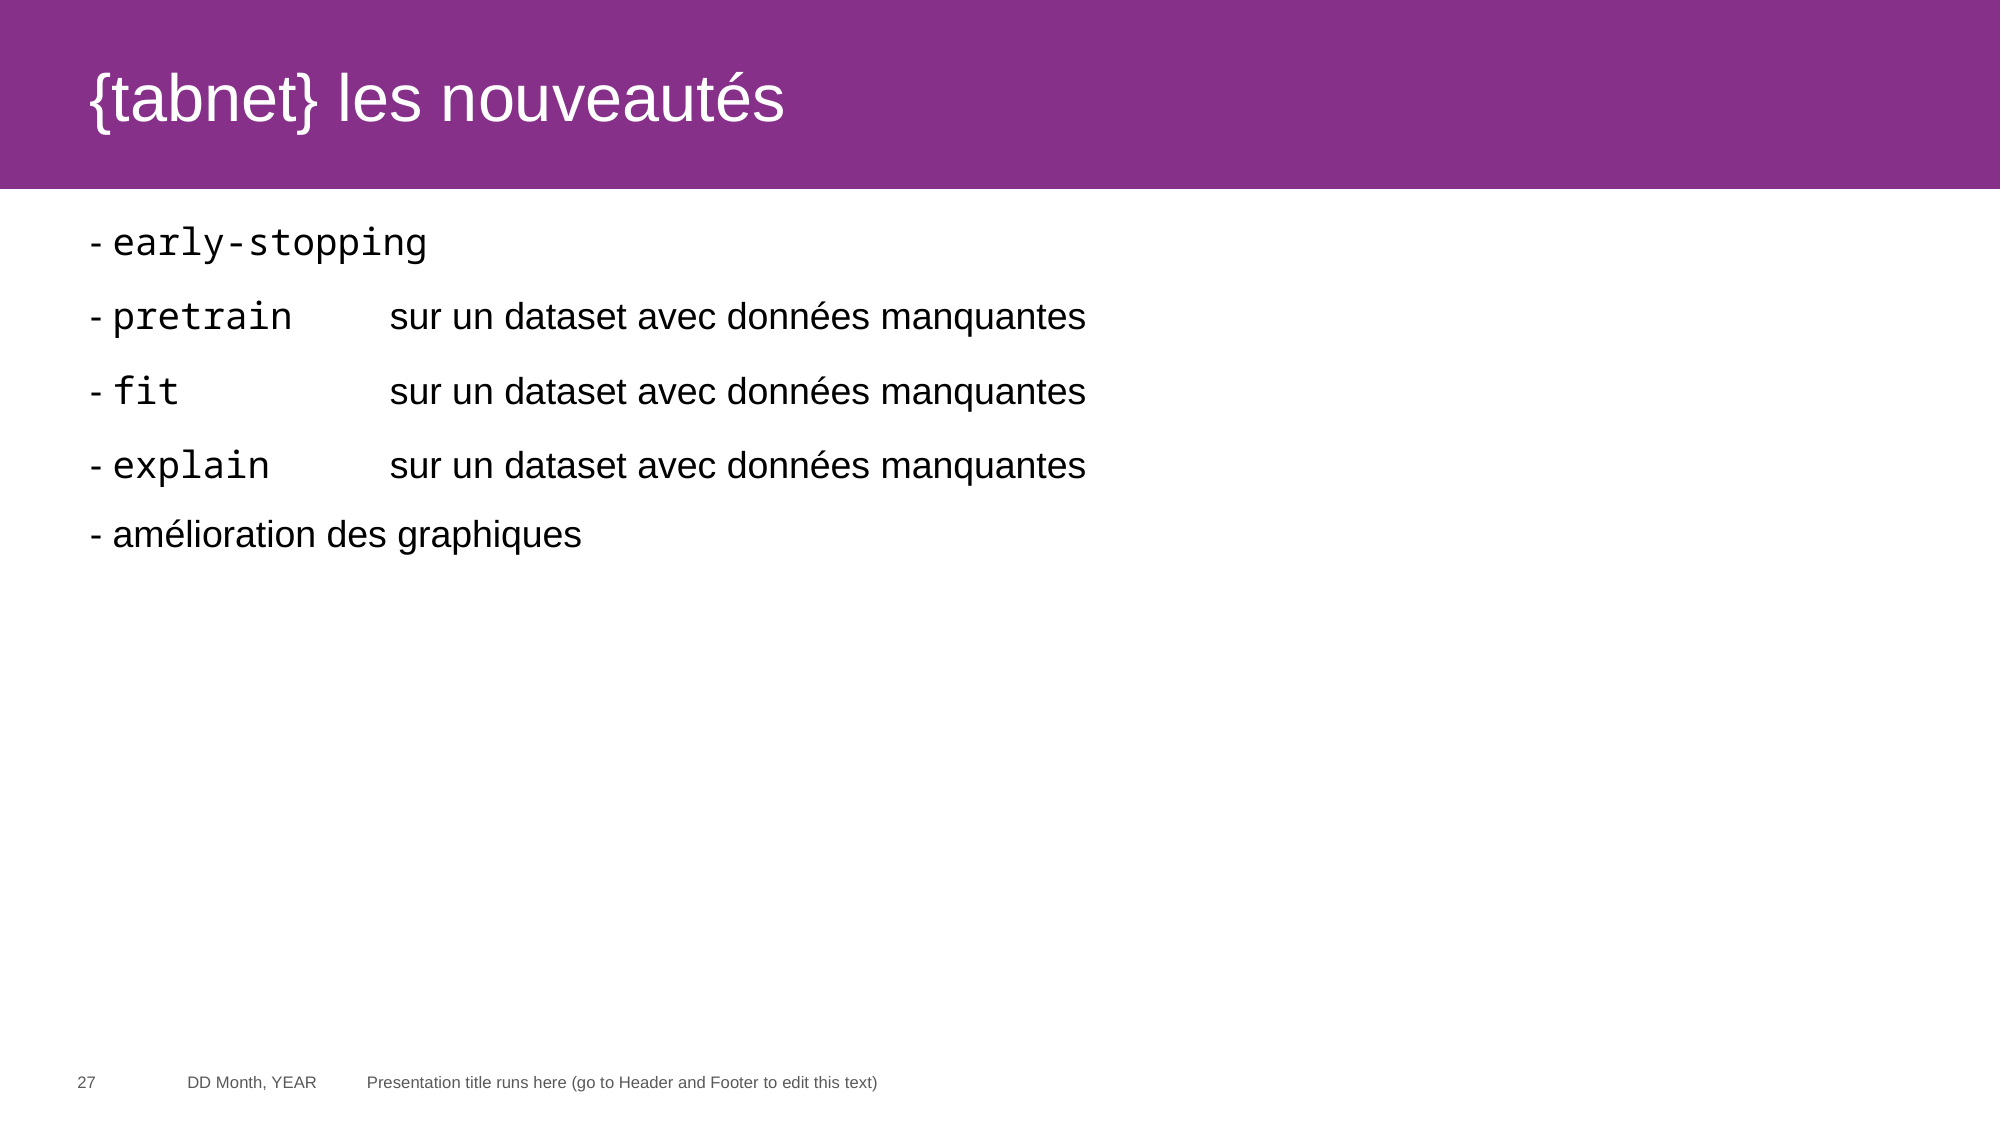

{tabnet} les nouveautés
Visualisation spécifique de modèle : TabNet
- early-stopping
- pretrain 		sur un dataset avec données manquantes
- fit 		sur un dataset avec données manquantes
- explain 	sur un dataset avec données manquantes
- amélioration des graphiques
DD Month, YEAR
Presentation title runs here (go to Header and Footer to edit this text)